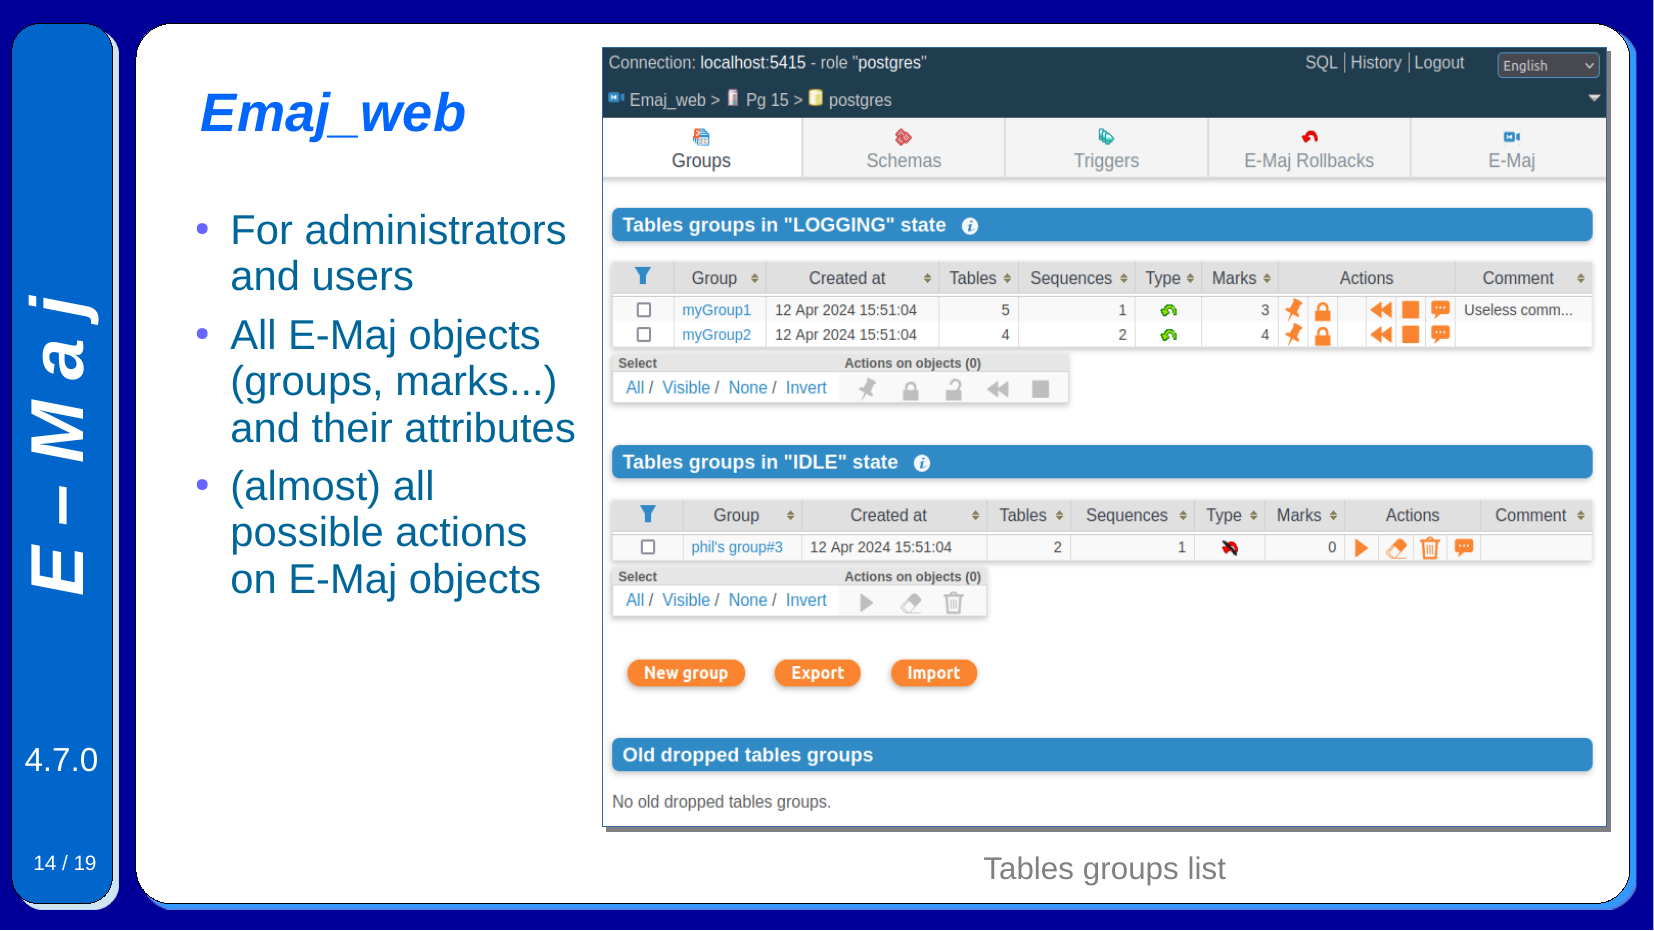

# Emaj_web
For administrators and users
All E-Maj objects (groups, marks...) and their attributes
(almost) all possible actions on E-Maj objects
Tables groups list